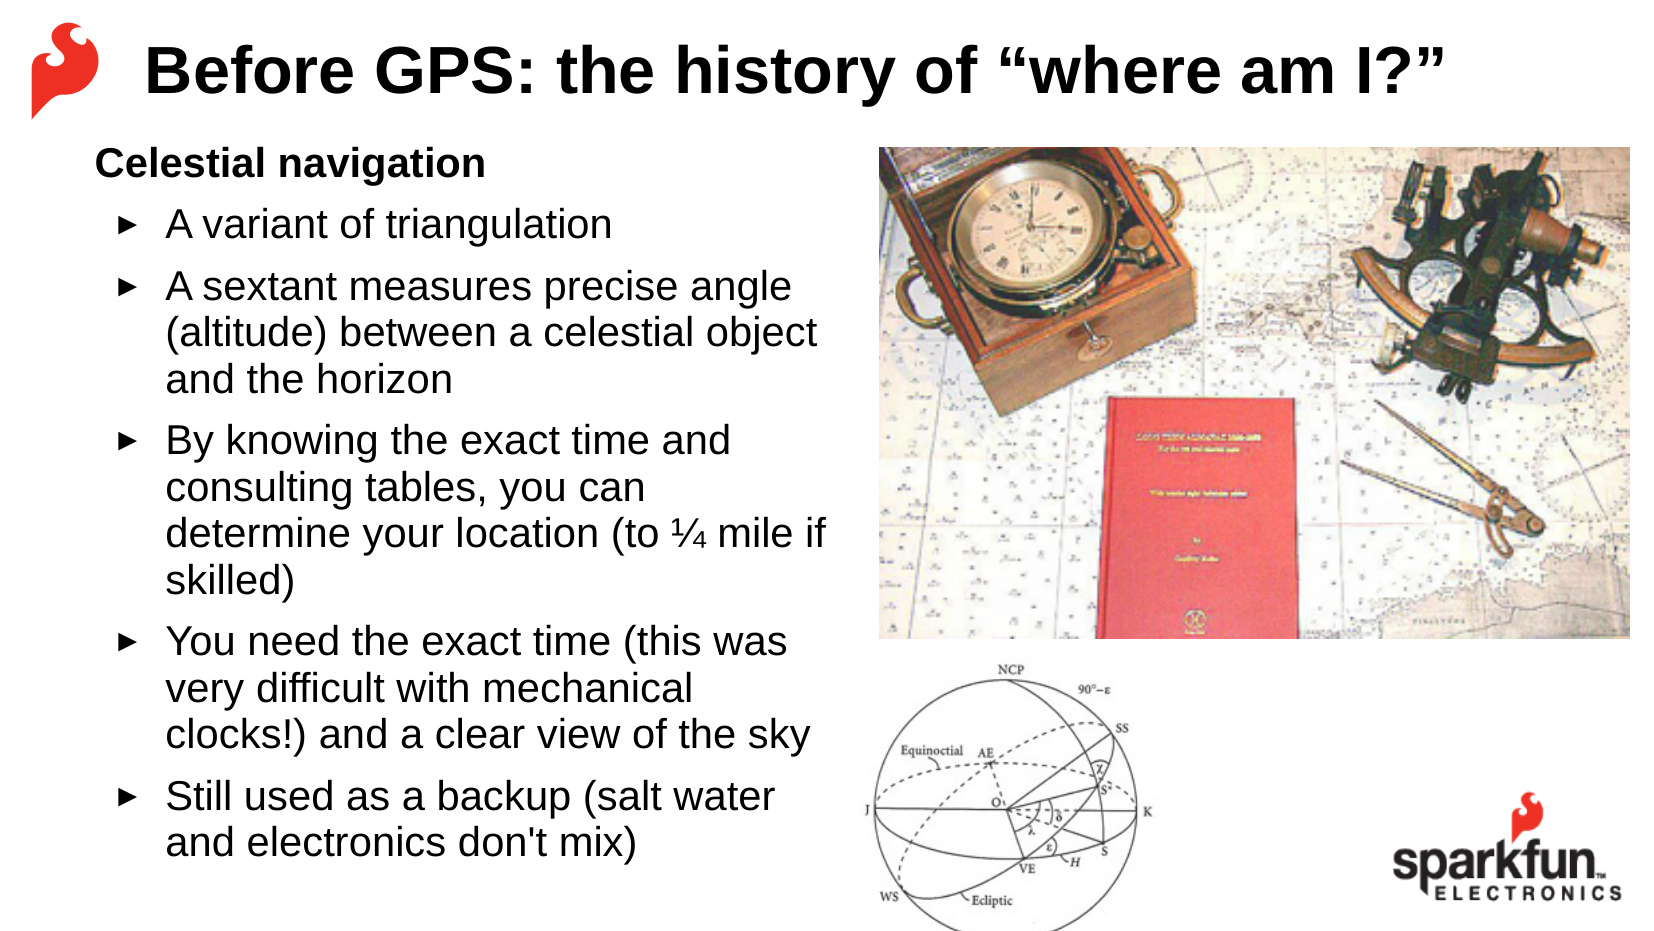

# Before GPS: the history of “where am I?”
Celestial navigation
A variant of triangulation
A sextant measures precise angle (altitude) between a celestial object and the horizon
By knowing the exact time and consulting tables, you can determine your location (to ¼ mile if skilled)
You need the exact time (this was very difficult with mechanical clocks!) and a clear view of the sky
Still used as a backup (salt water and electronics don't mix)